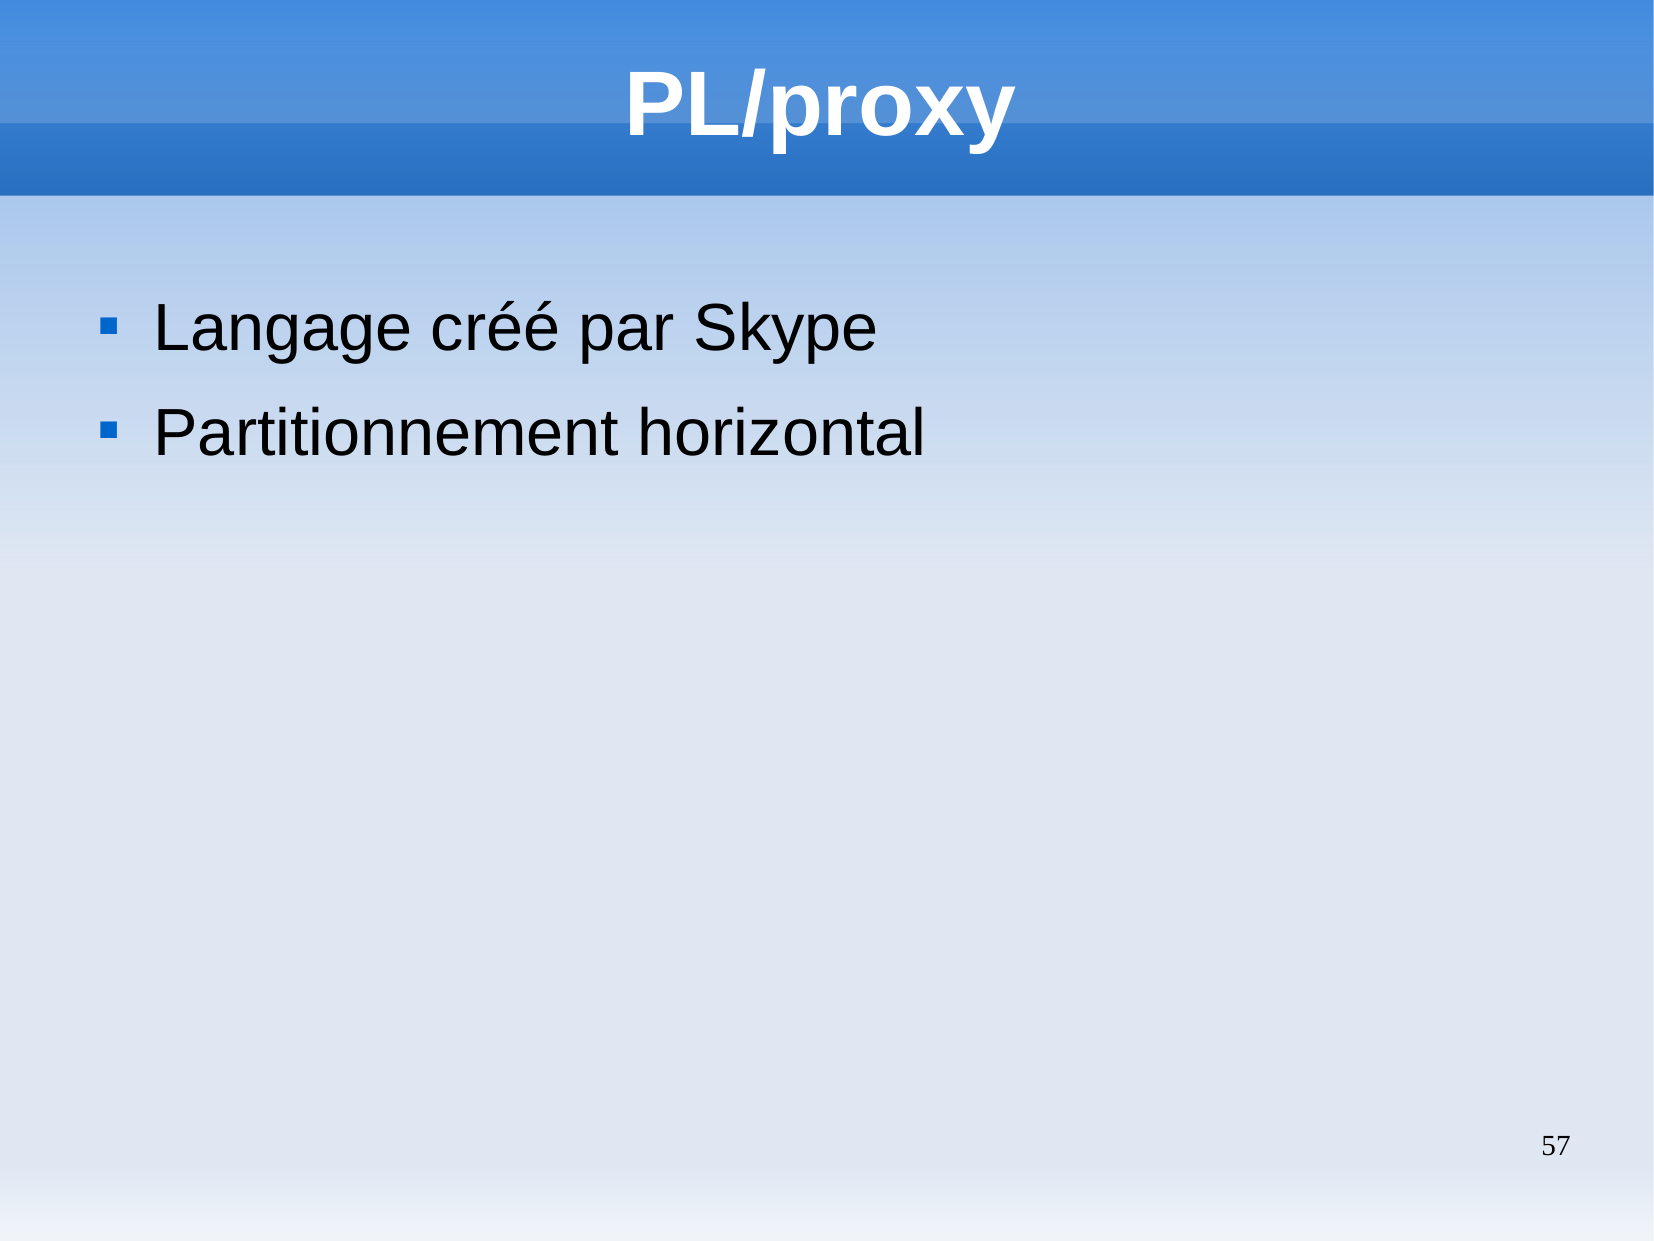

# PL/proxy
Langage créé par Skype
Partitionnement horizontal
57